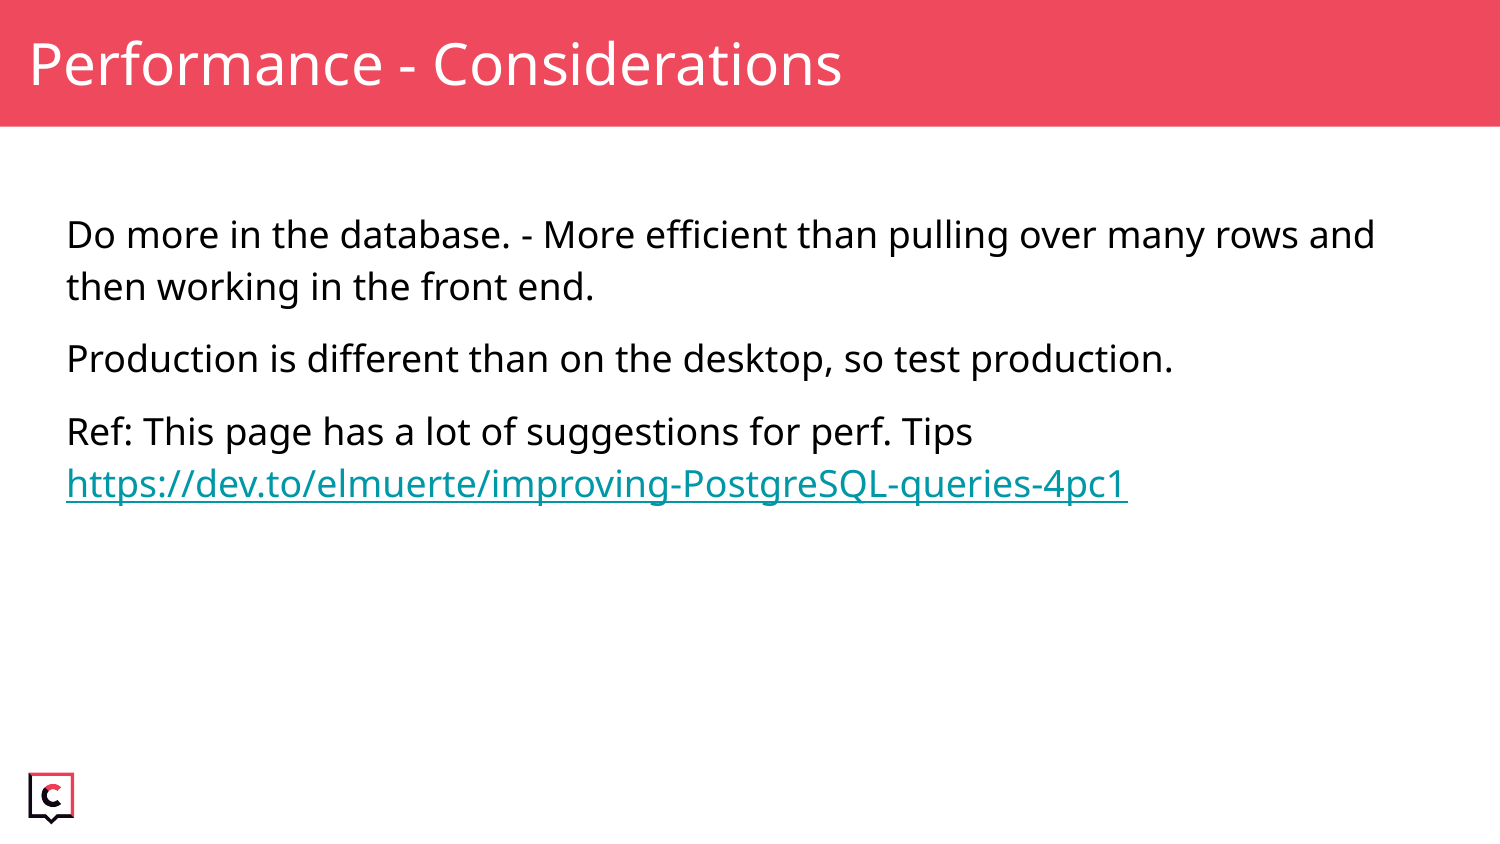

# Performance - Considerations
Do more in the database. - More efficient than pulling over many rows and then working in the front end.
Production is different than on the desktop, so test production.
Ref: This page has a lot of suggestions for perf. Tips https://dev.to/elmuerte/improving-PostgreSQL-queries-4pc1